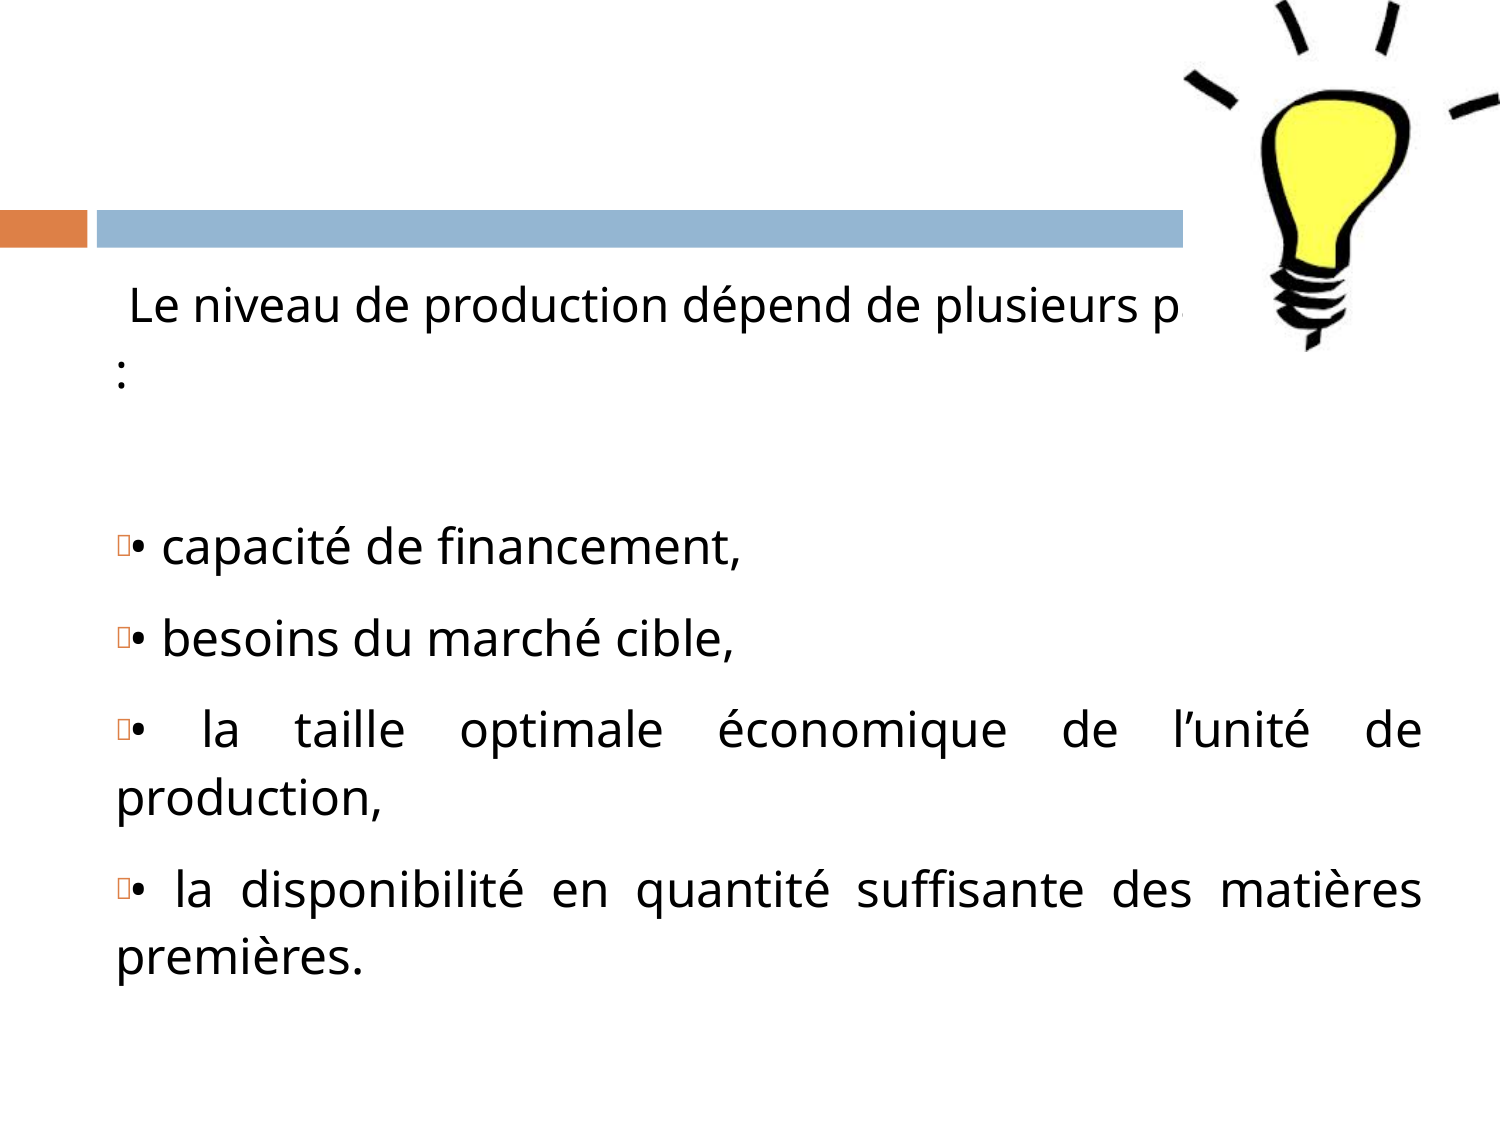

#
 Le niveau de production dépend de plusieurs paramètres :
• capacité de financement,
• besoins du marché cible,
• la taille optimale économique de l’unité de production,
• la disponibilité en quantité suffisante des matières premières.